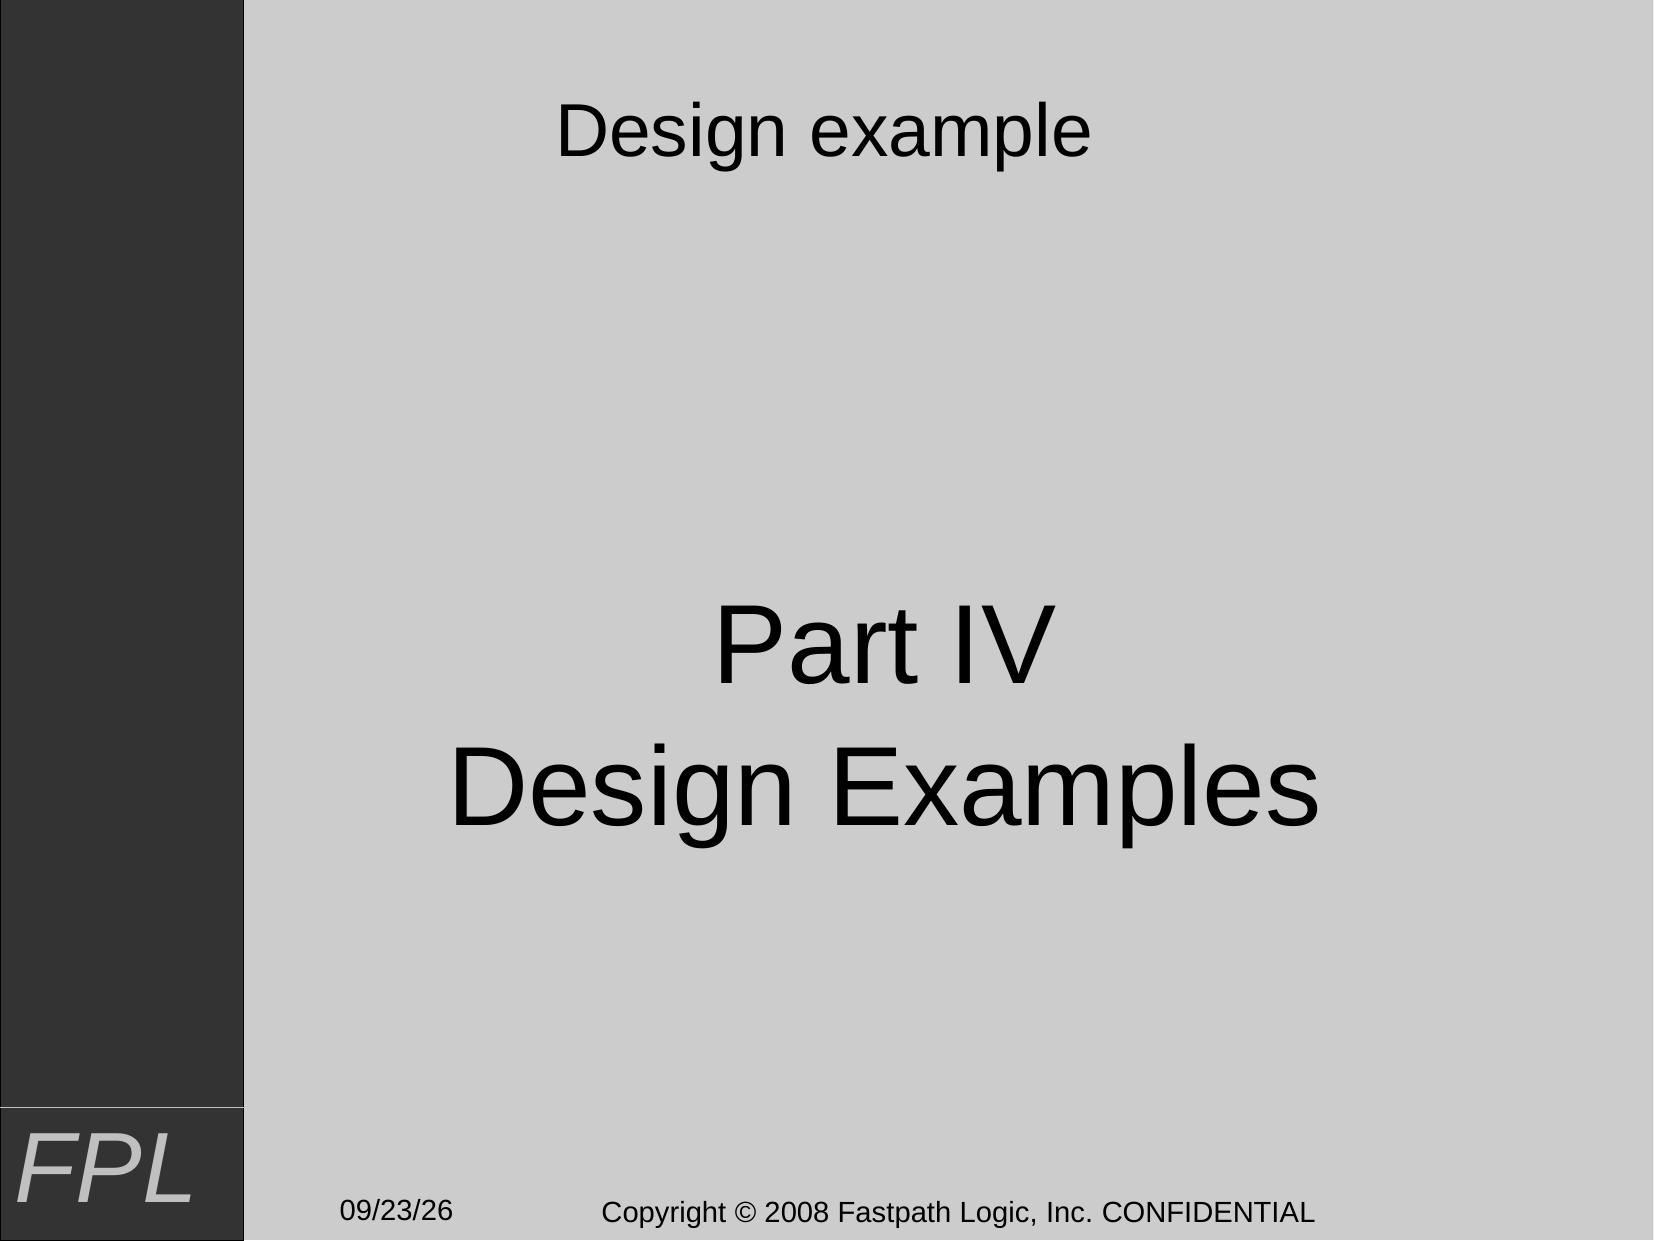

Design example
# Part IV
Design Examples
Copyright Fastpath Logic Inc. @2007